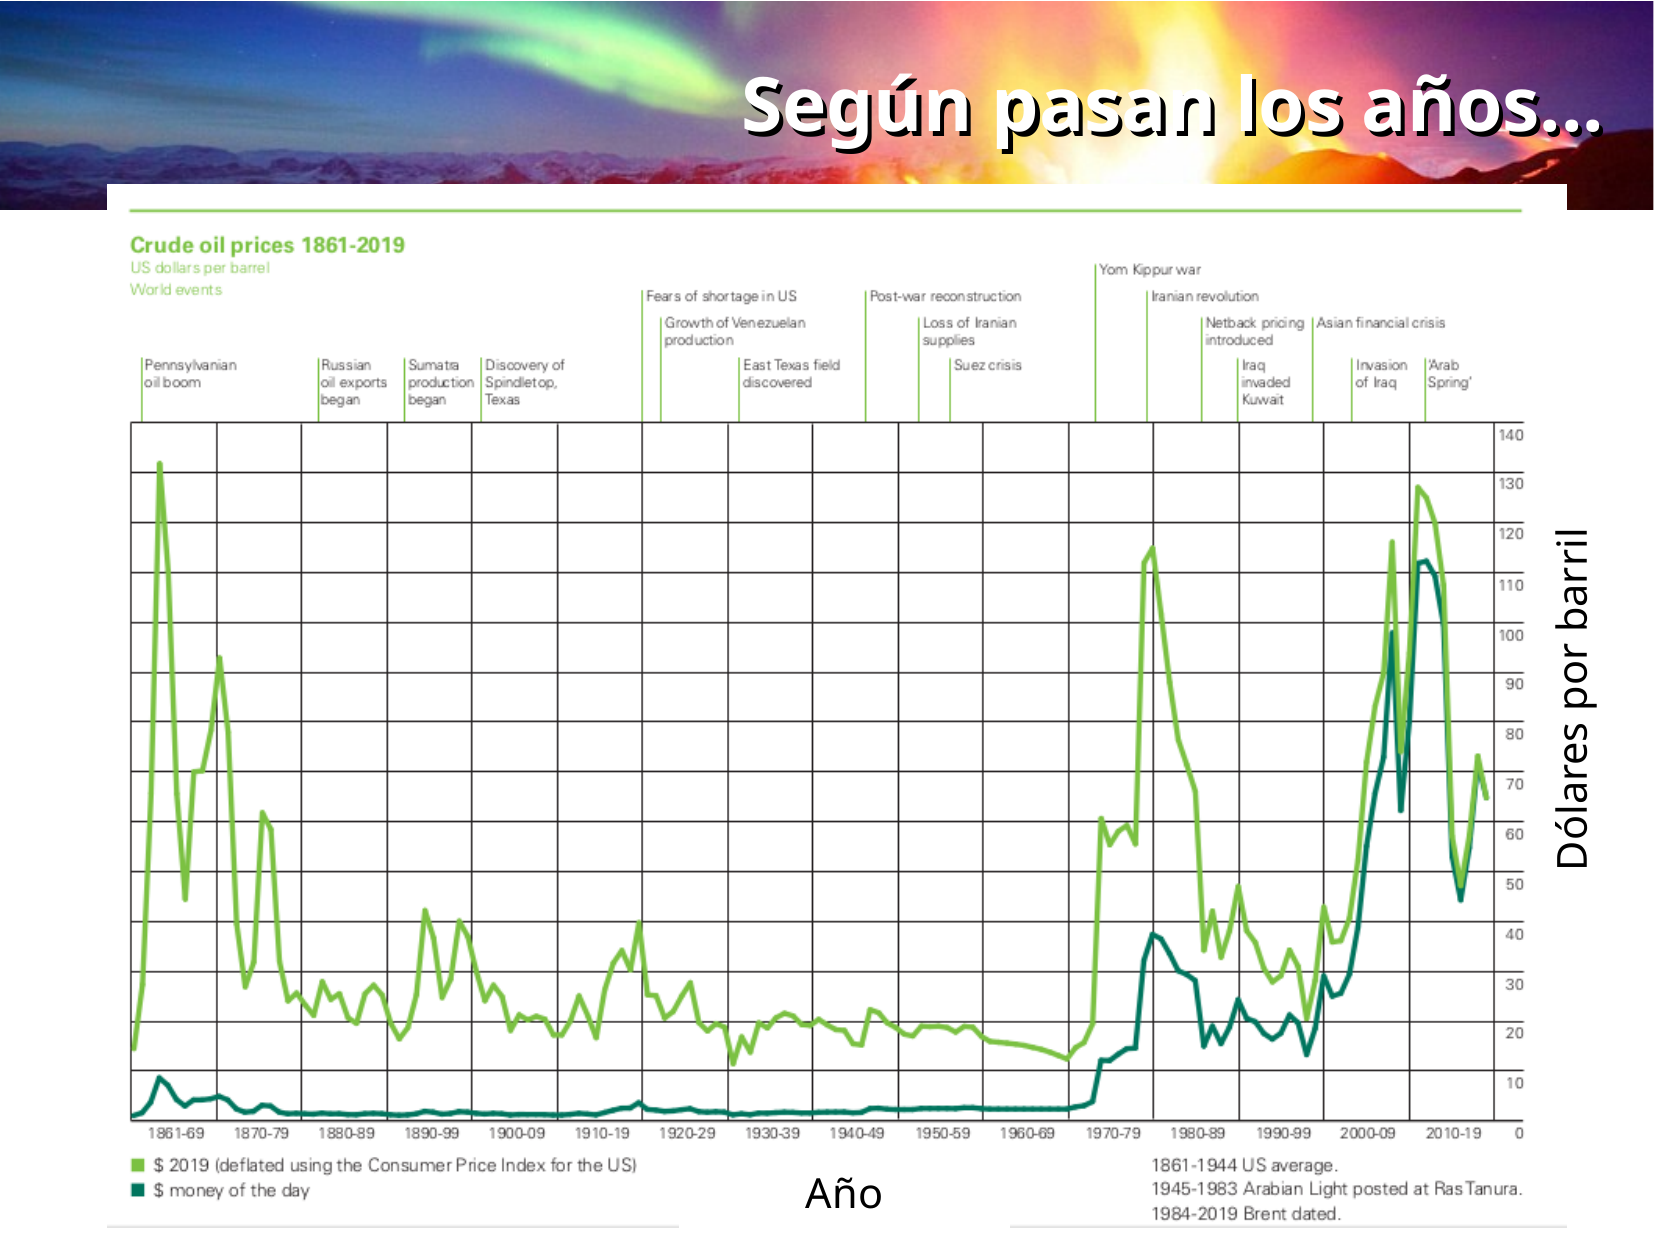

# Según pasan los años...
Dólares por barril
Año
FÍSICA III B
21